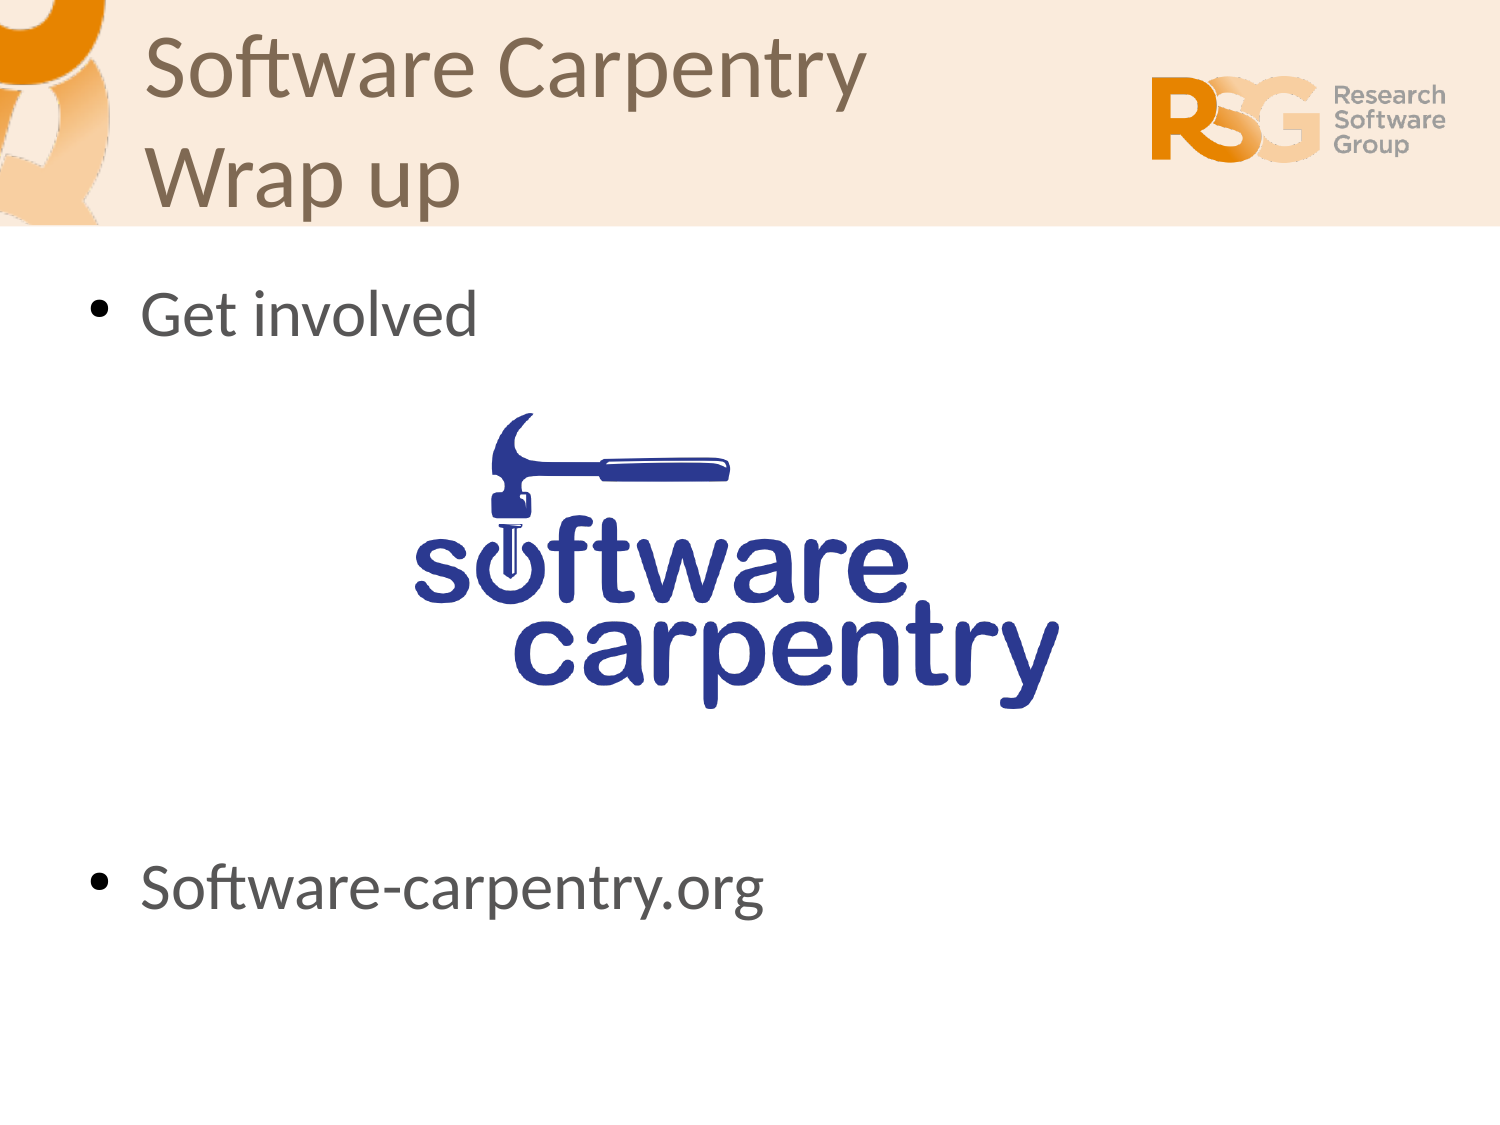

# Software Carpentry Wrap up
Get involved
Software-carpentry.org